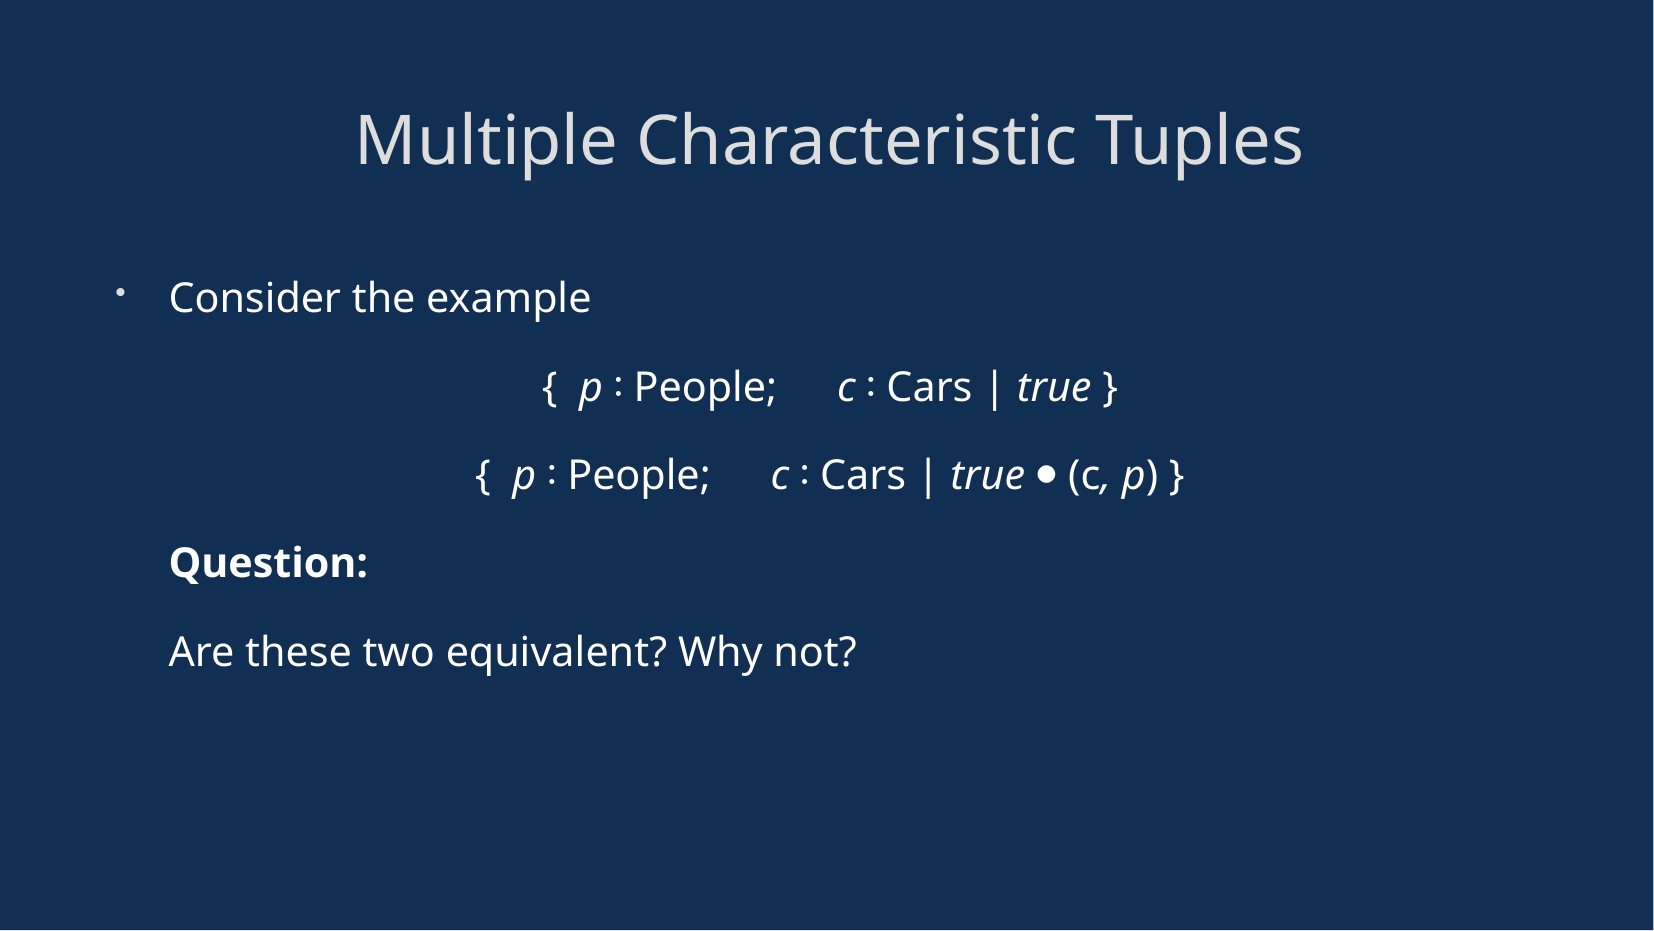

# Multiple Characteristic Tuples
Consider the example
{ p ∶ People;	c ∶ Cars | true }
{ p ∶ People;	c ∶ Cars | true ⦁ (c, p) }
Question:
Are these two equivalent? Why not?